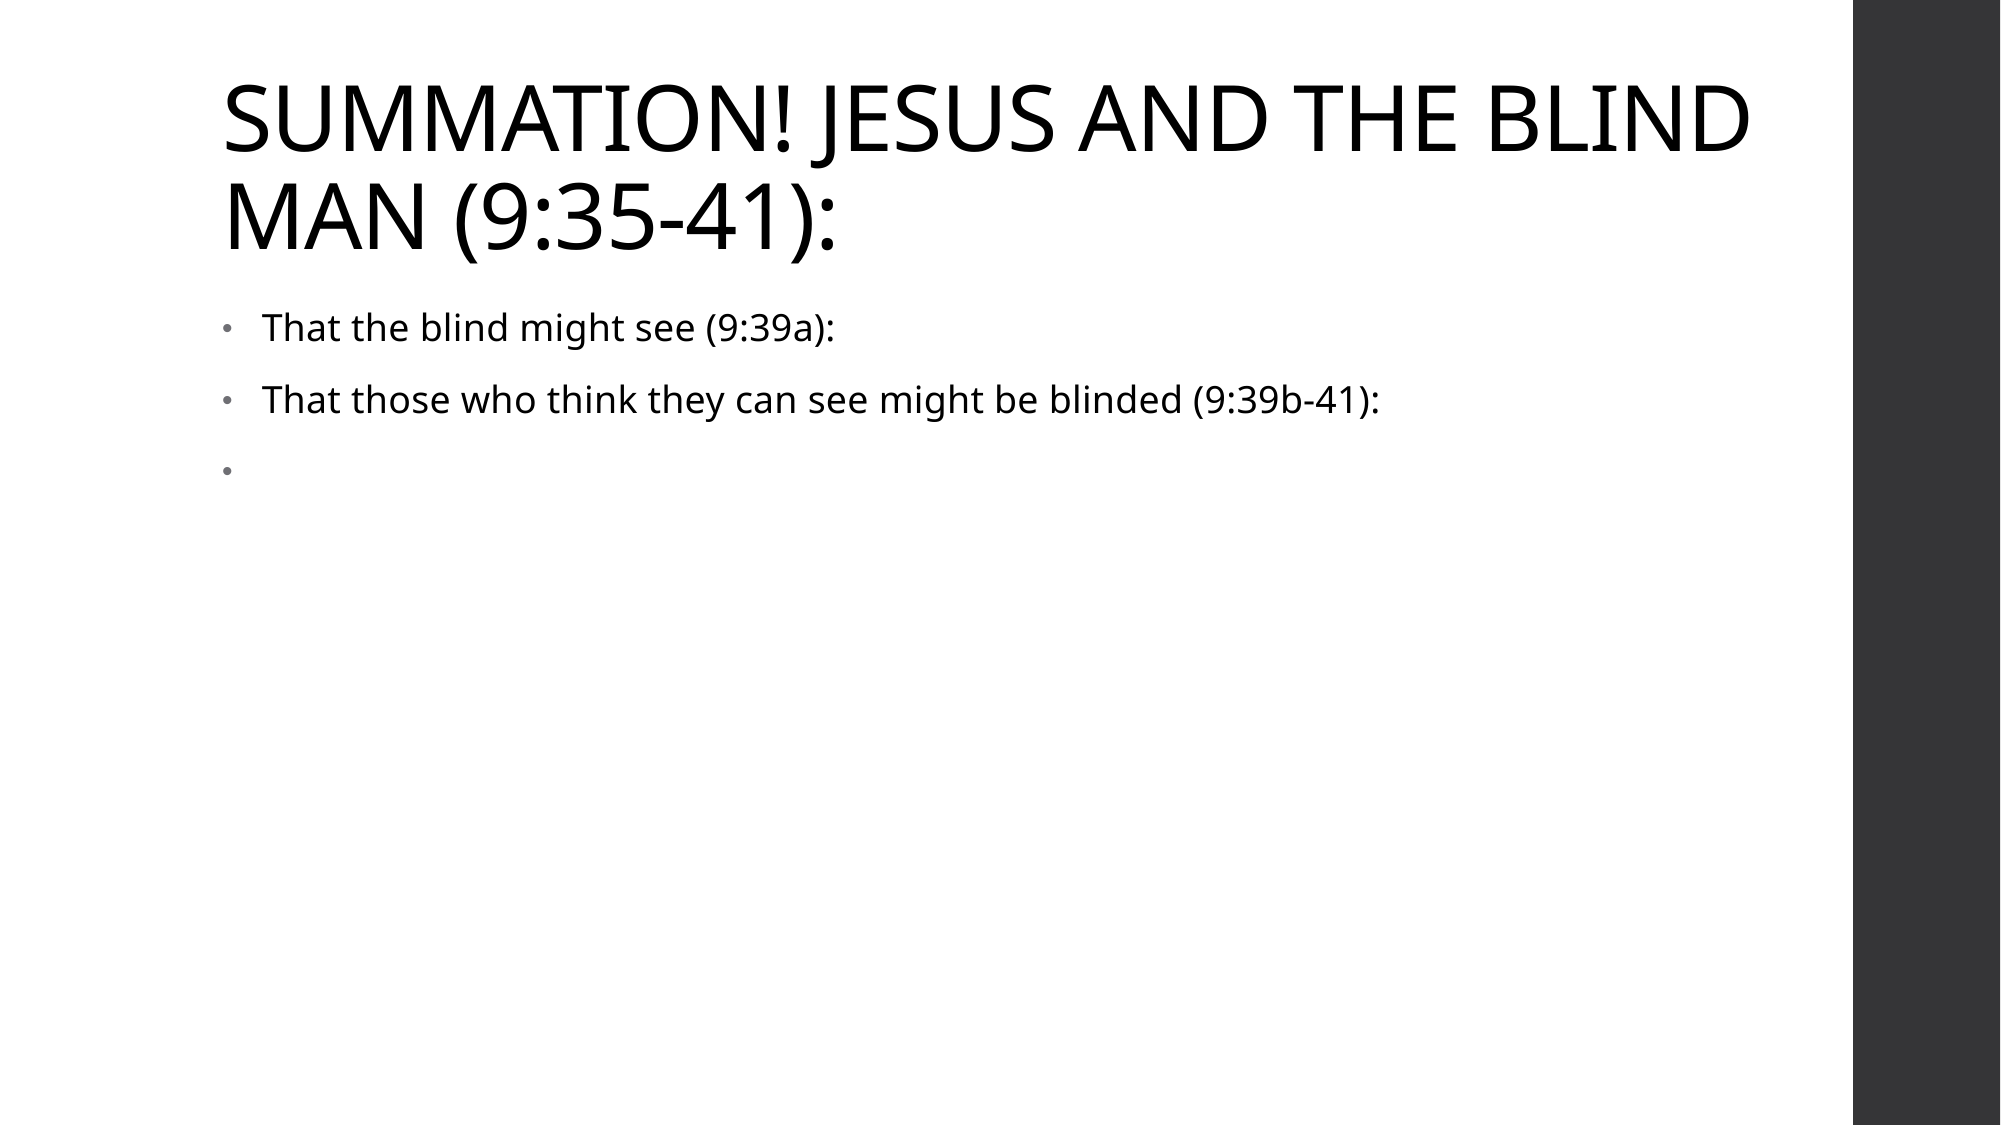

# SUMMATION! JESUS AND THE BLIND MAN (9:35-41):
 That the blind might see (9:39a):
 That those who think they can see might be blinded (9:39b-41):